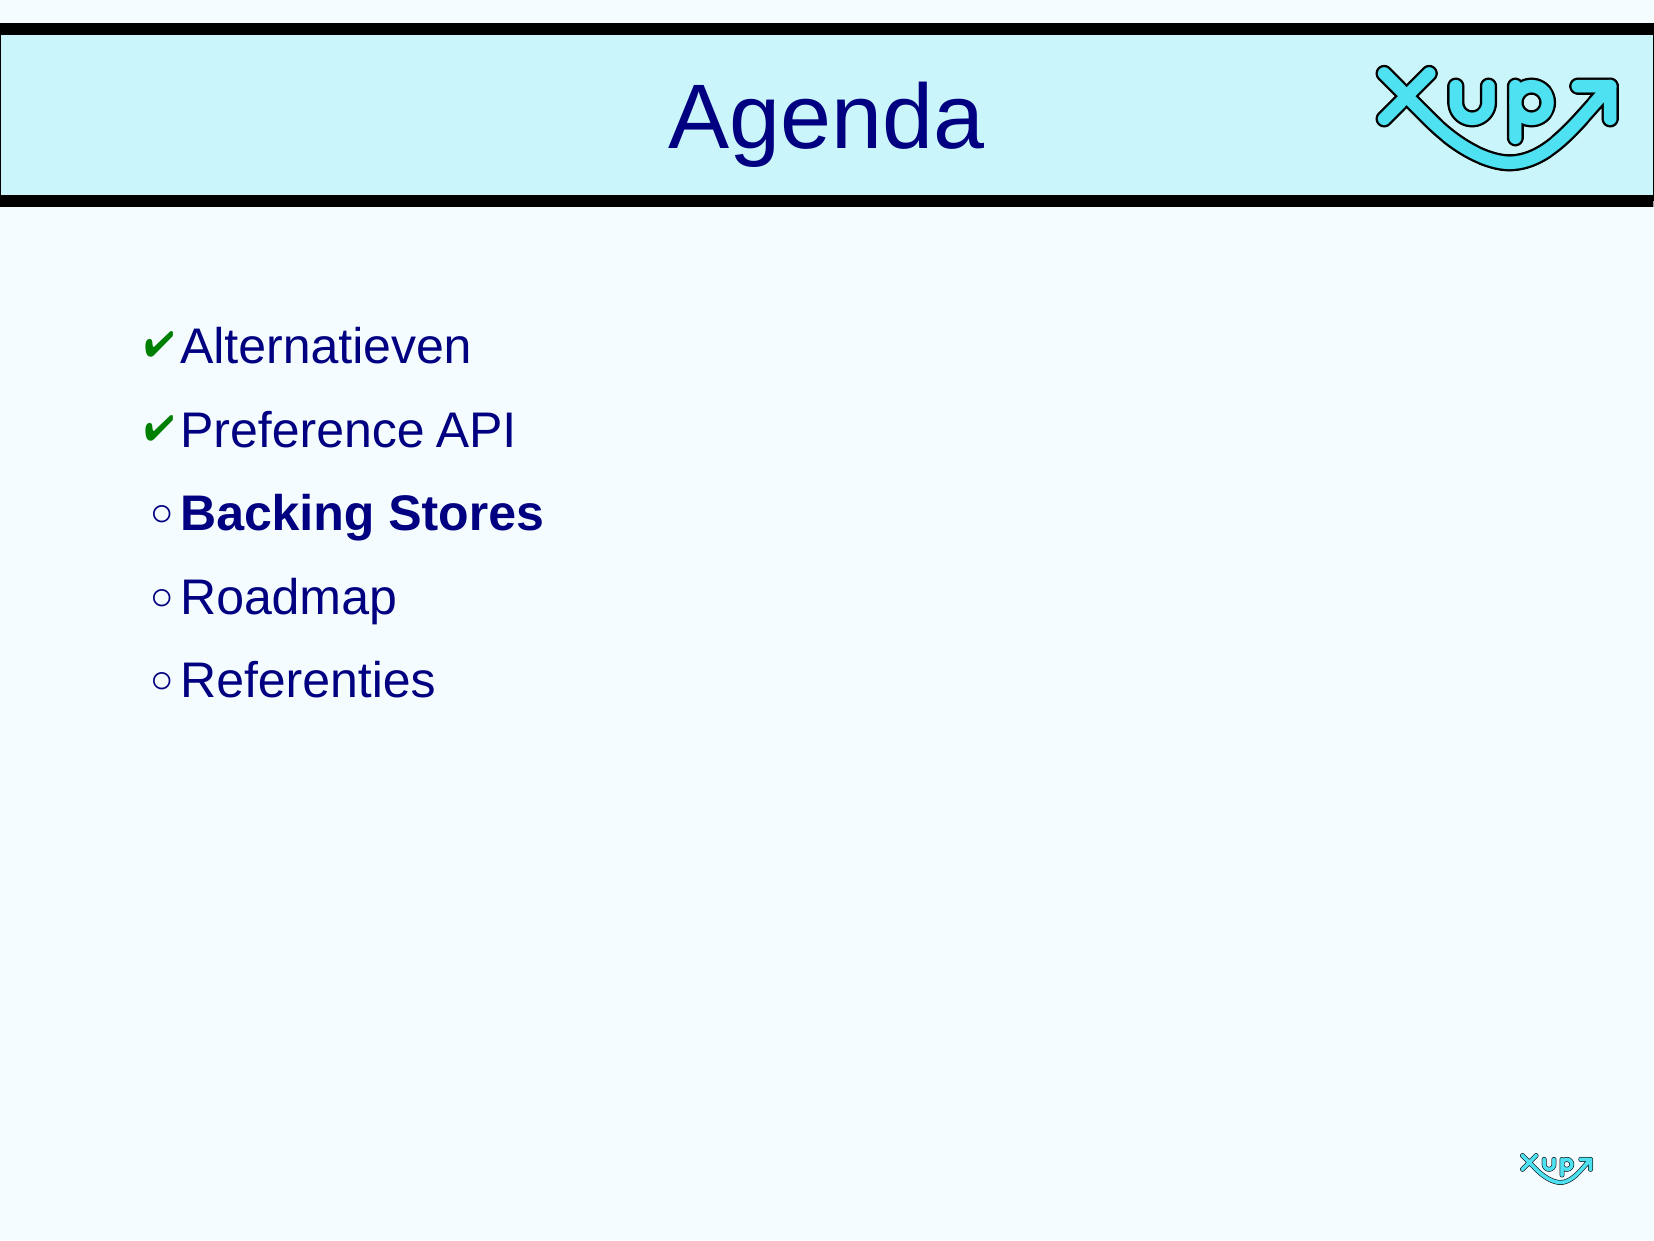

# Agenda
Alternatieven
Preference API
Backing Stores
Roadmap
Referenties